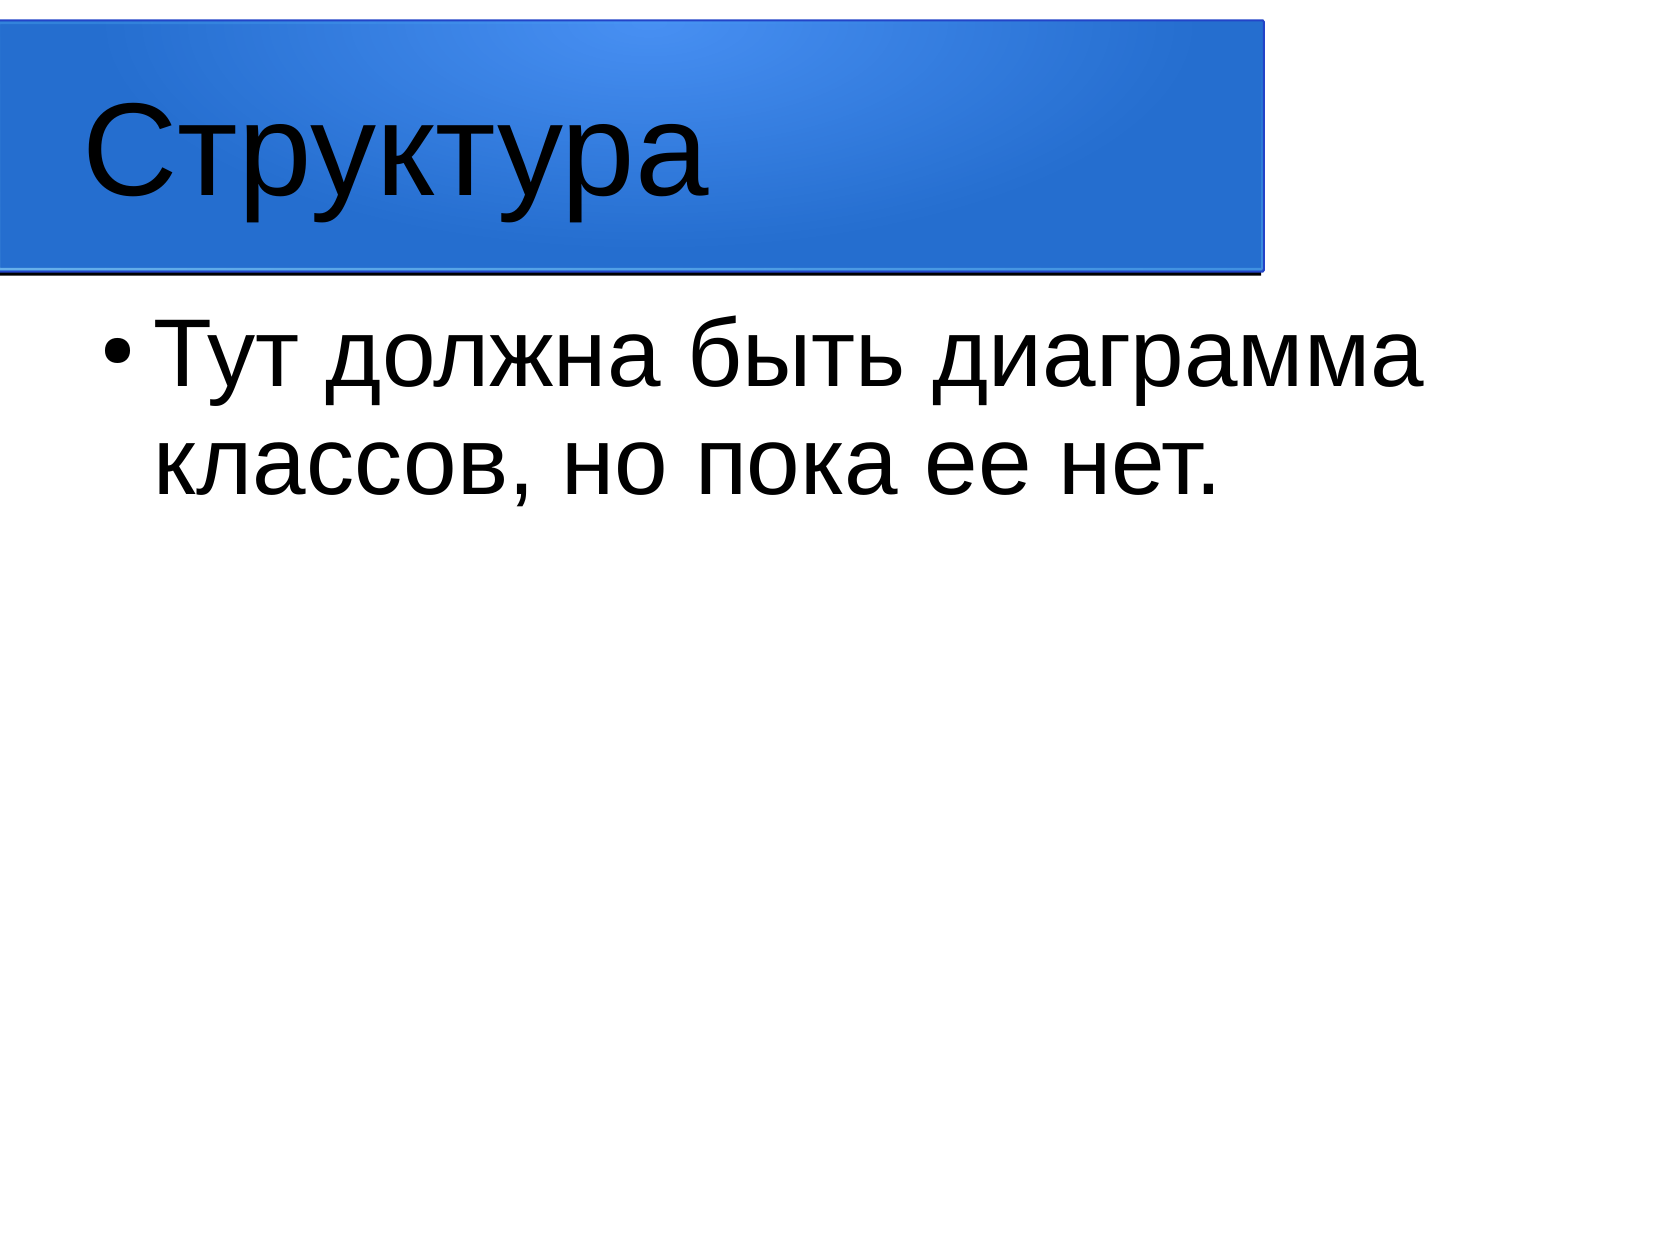

# Структура
Тут должна быть диаграмма классов, но пока ее нет.